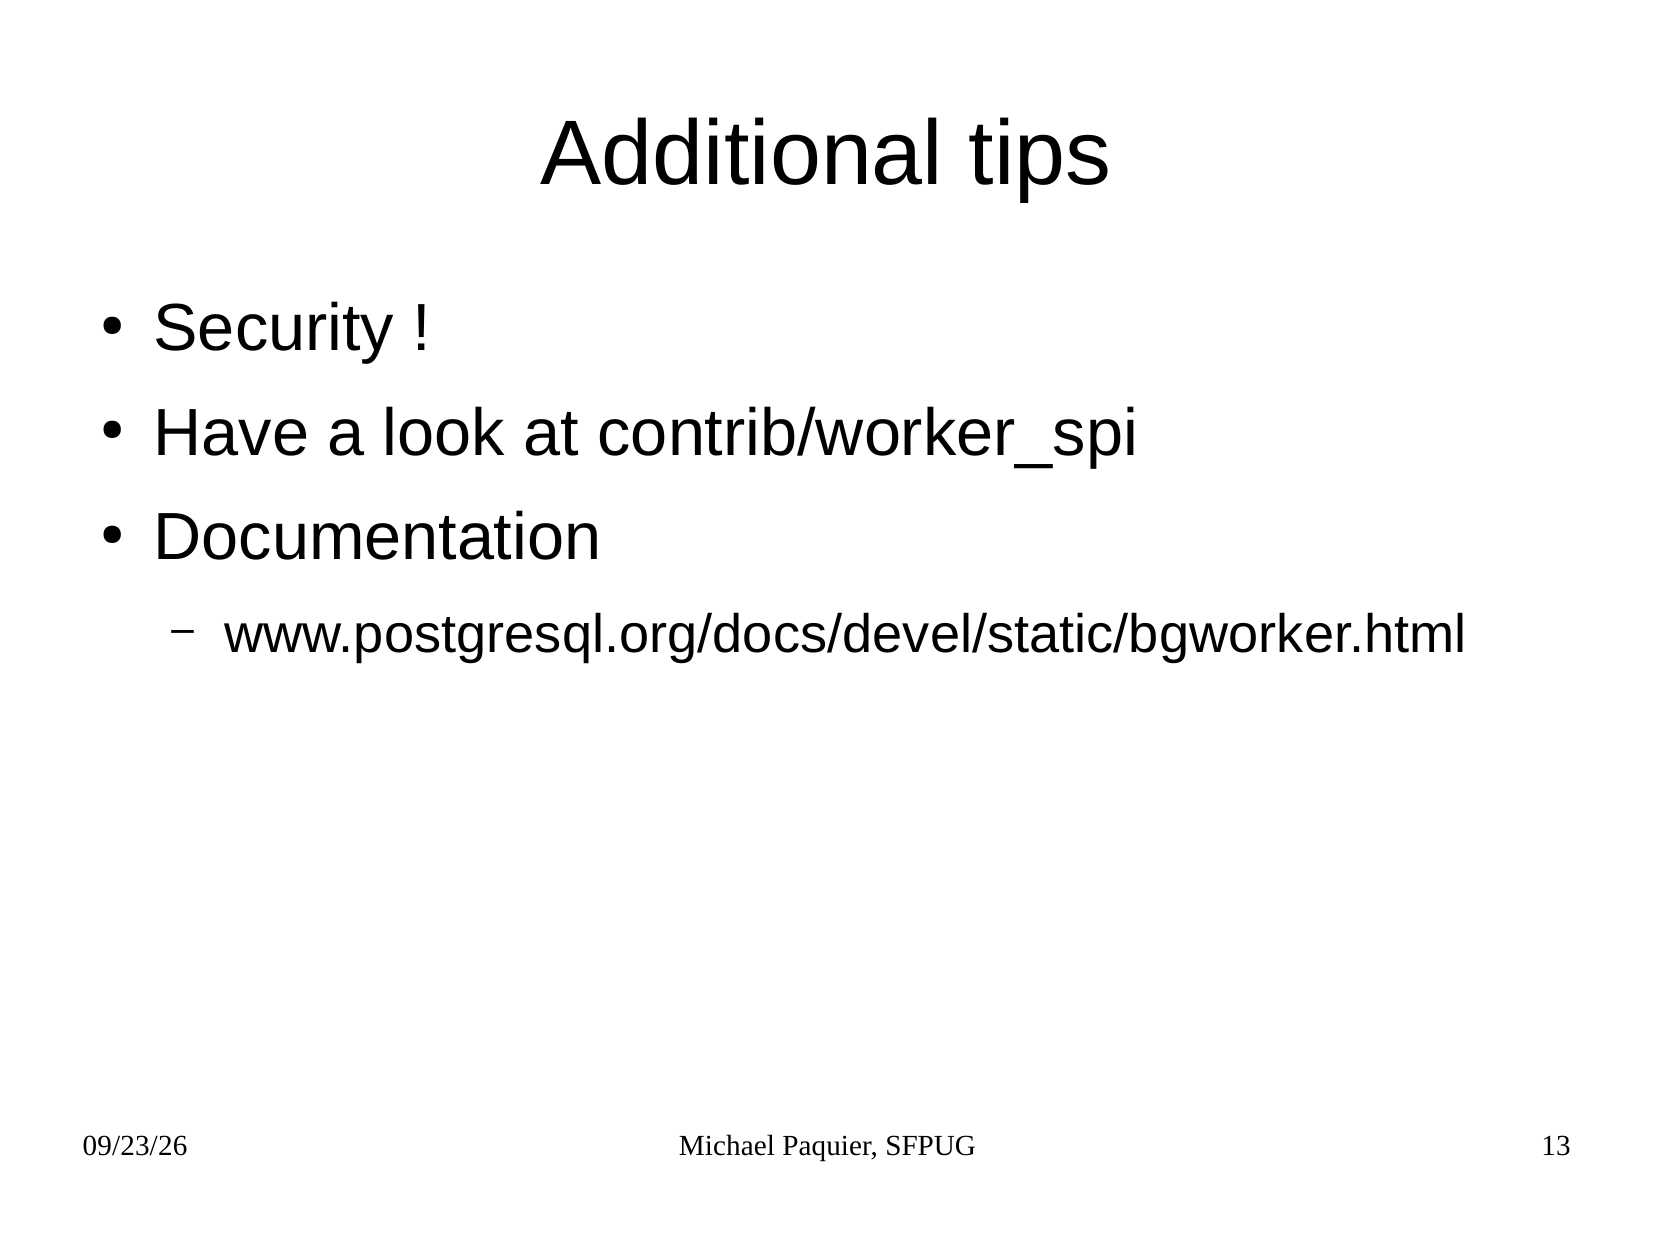

# Additional tips
Security !
Have a look at contrib/worker_spi
Documentation
www.postgresql.org/docs/devel/static/bgworker.html
Michael Paquier, SFPUG
13